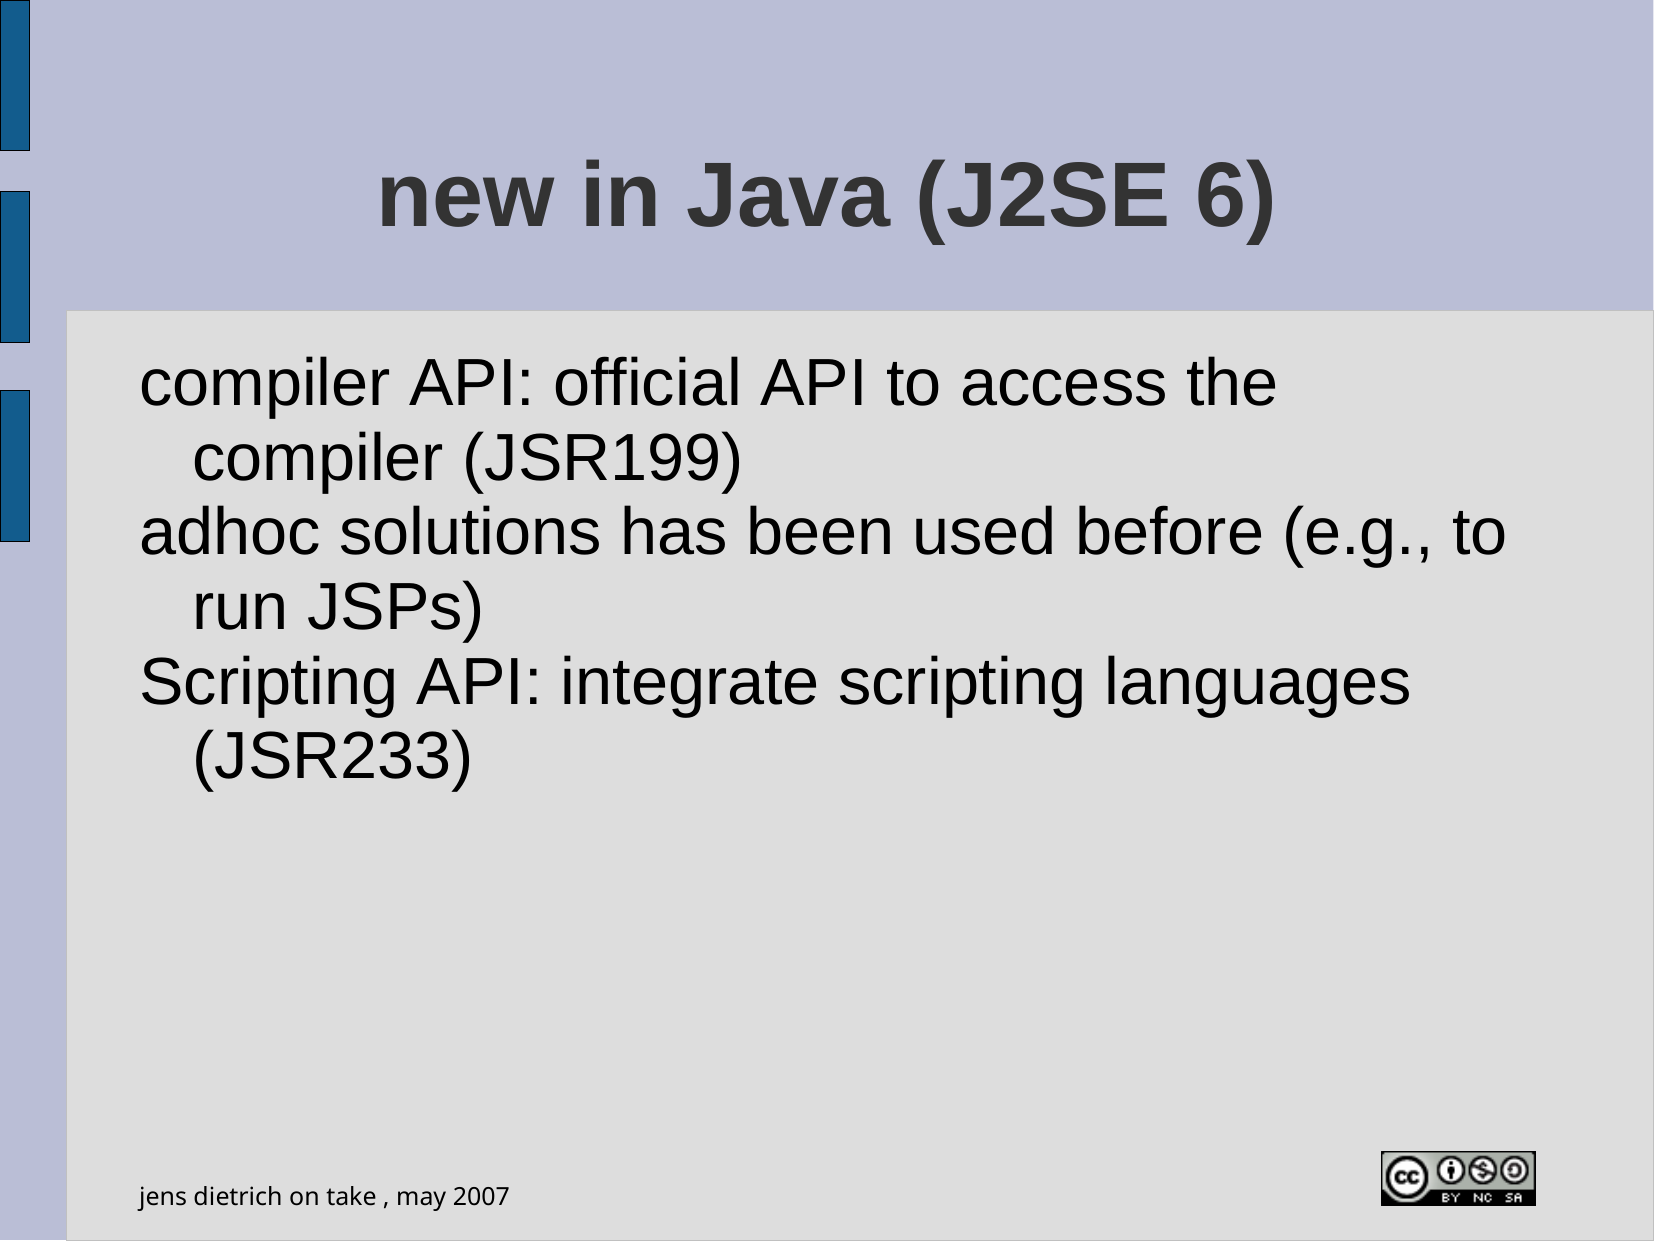

# new in Java (J2SE 6)
compiler API: official API to access the compiler (JSR199)
adhoc solutions has been used before (e.g., to run JSPs)
Scripting API: integrate scripting languages (JSR233)